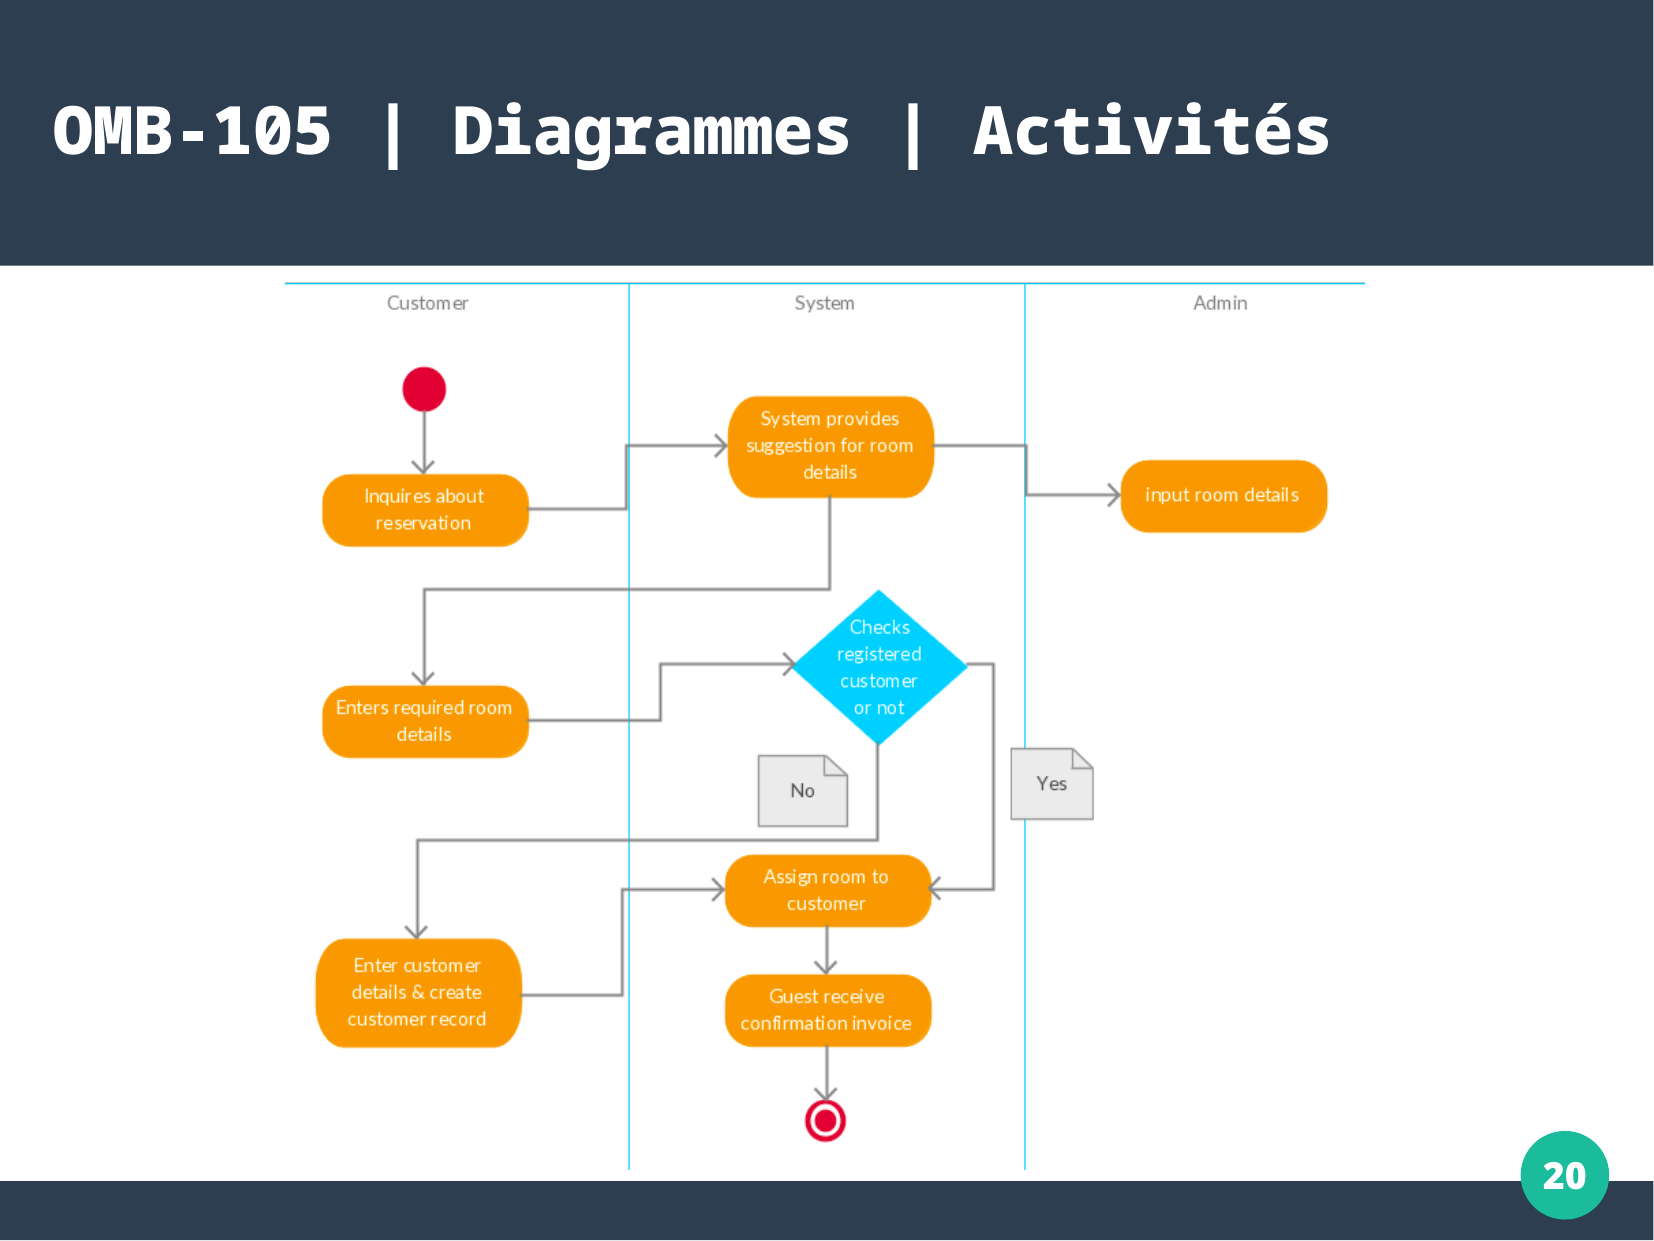

# OMB-105 | Diagrammes | Activités
20